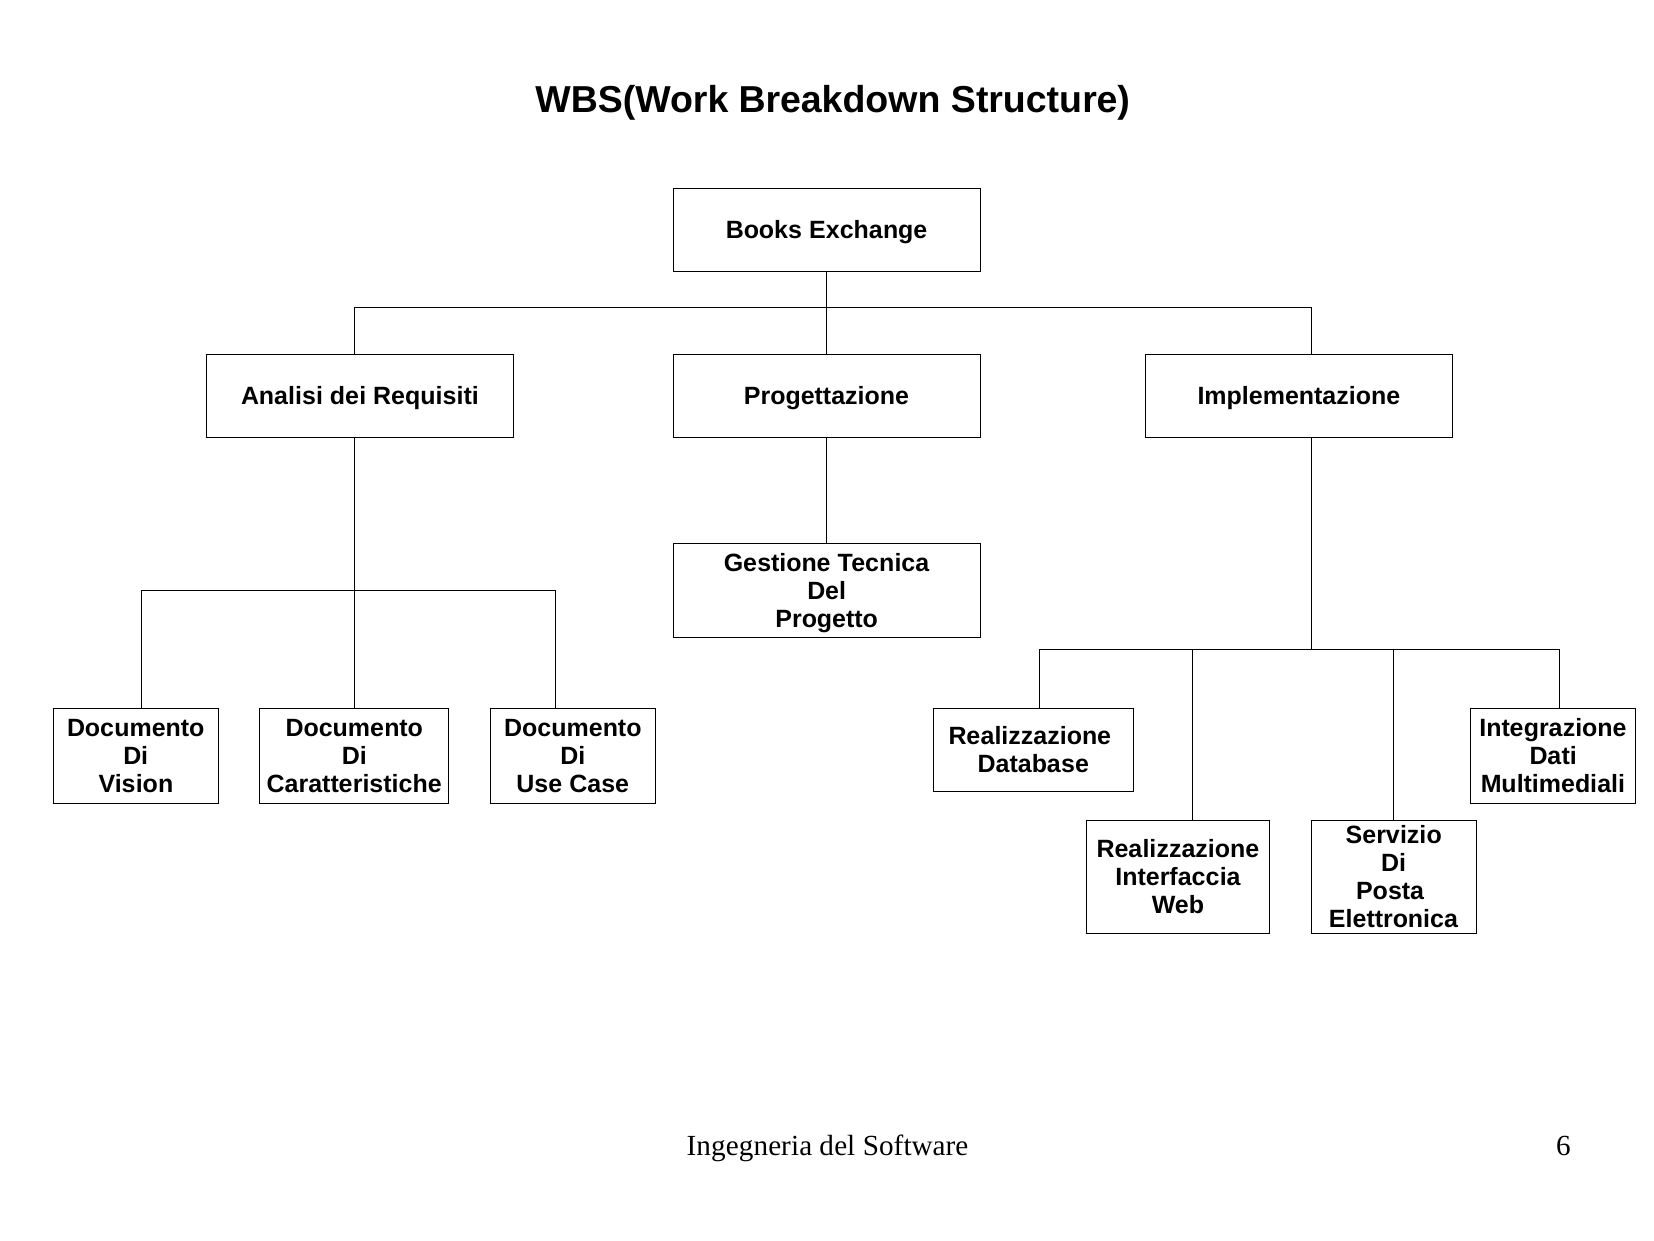

WBS(Work Breakdown Structure)
Books Exchange
Analisi dei Requisiti
Progettazione
Implementazione
Gestione Tecnica
Del
Progetto
Documento
Di
Vision
Documento
Di
Caratteristiche
Documento
Di
Use Case
Realizzazione
Database
Integrazione
Dati
Multimediali
Realizzazione
Interfaccia
Web
Servizio
Di
Posta
Elettronica
Ingegneria del Software
6